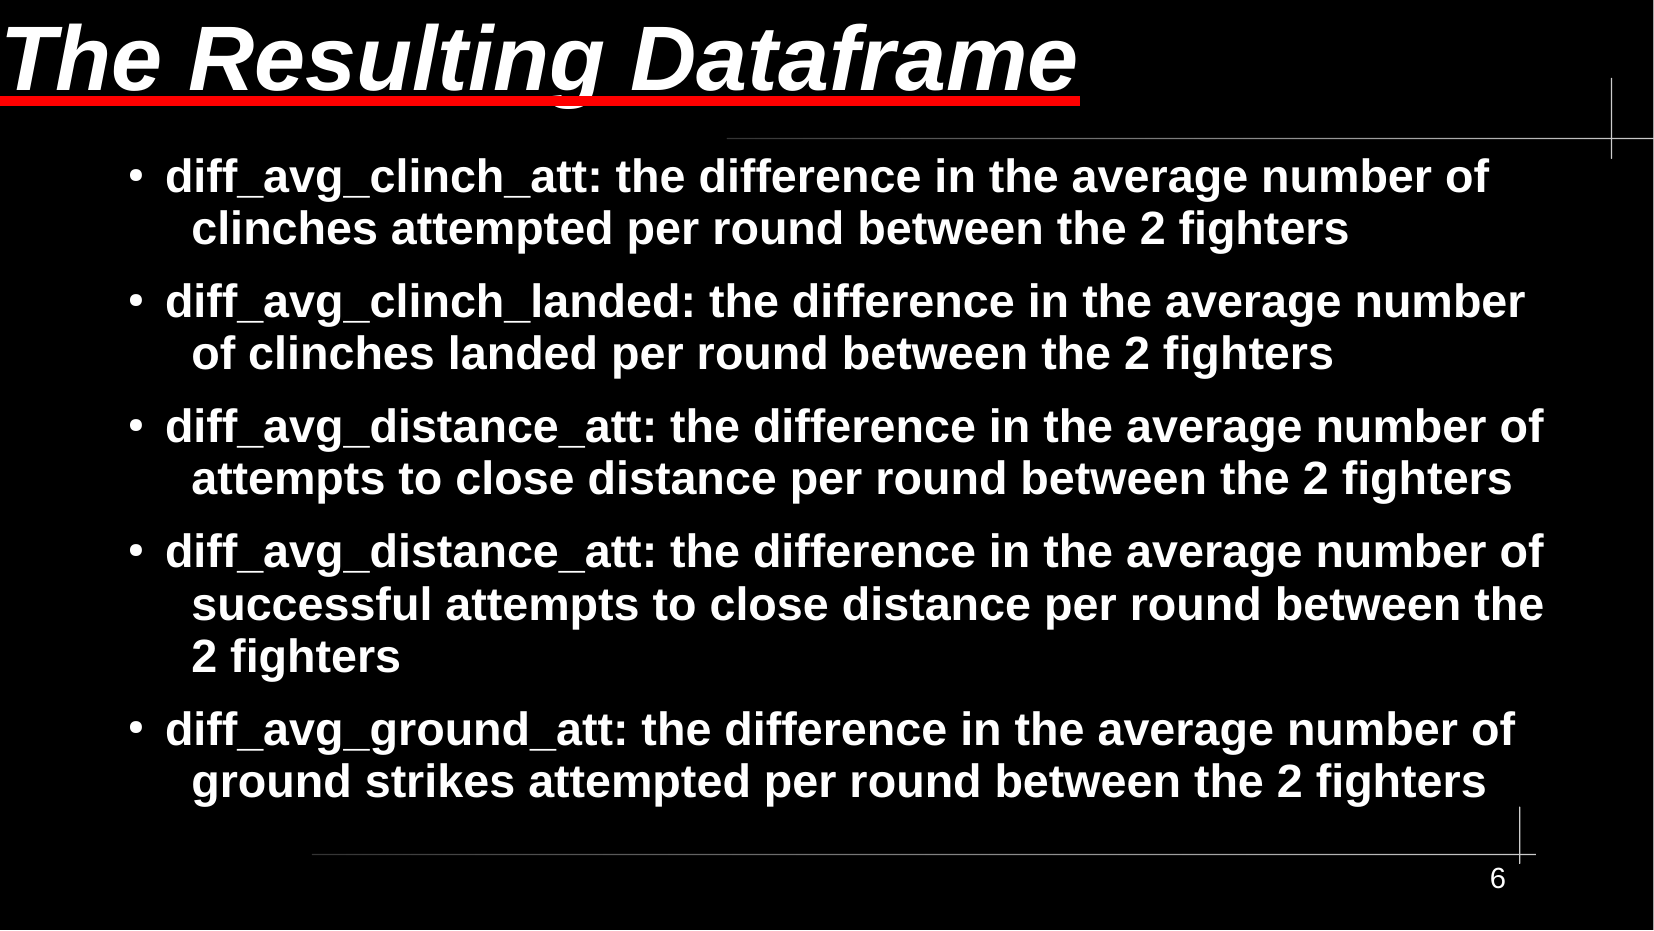

# The Resulting Dataframe
diff_avg_clinch_att: the difference in the average number of clinches attempted per round between the 2 fighters
diff_avg_clinch_landed: the difference in the average number of clinches landed per round between the 2 fighters
diff_avg_distance_att: the difference in the average number of attempts to close distance per round between the 2 fighters
diff_avg_distance_att: the difference in the average number of successful attempts to close distance per round between the 2 fighters
diff_avg_ground_att: the difference in the average number of ground strikes attempted per round between the 2 fighters
6